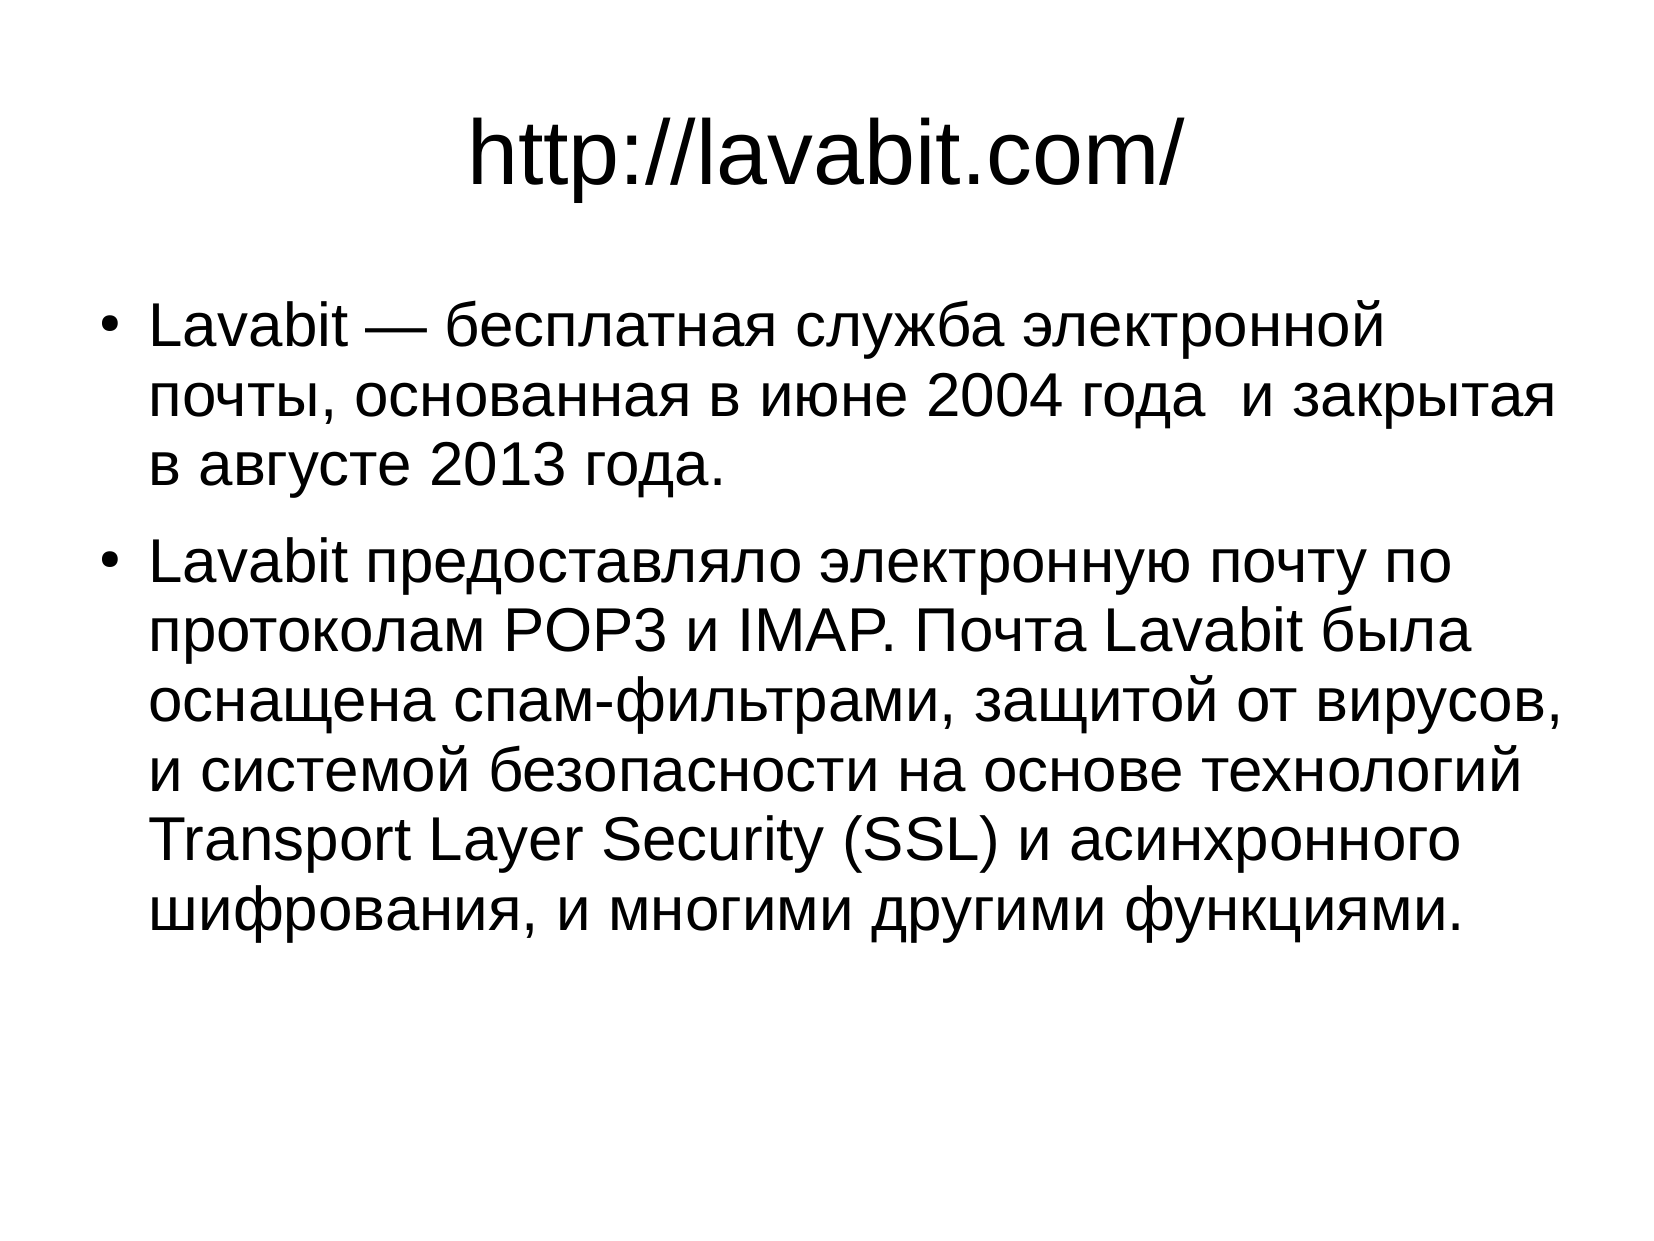

# http://lavabit.com/
Lavabit — бесплатная служба электронной почты, основанная в июне 2004 года и закрытая в августе 2013 года.
Lavabit предоставляло электронную почту по протоколам POP3 и IMAP. Почта Lavabit была оснащена спам-фильтрами, защитой от вирусов, и системой безопасности на основе технологий Transport Layer Security (SSL) и асинхронного шифрования, и многими другими функциями.